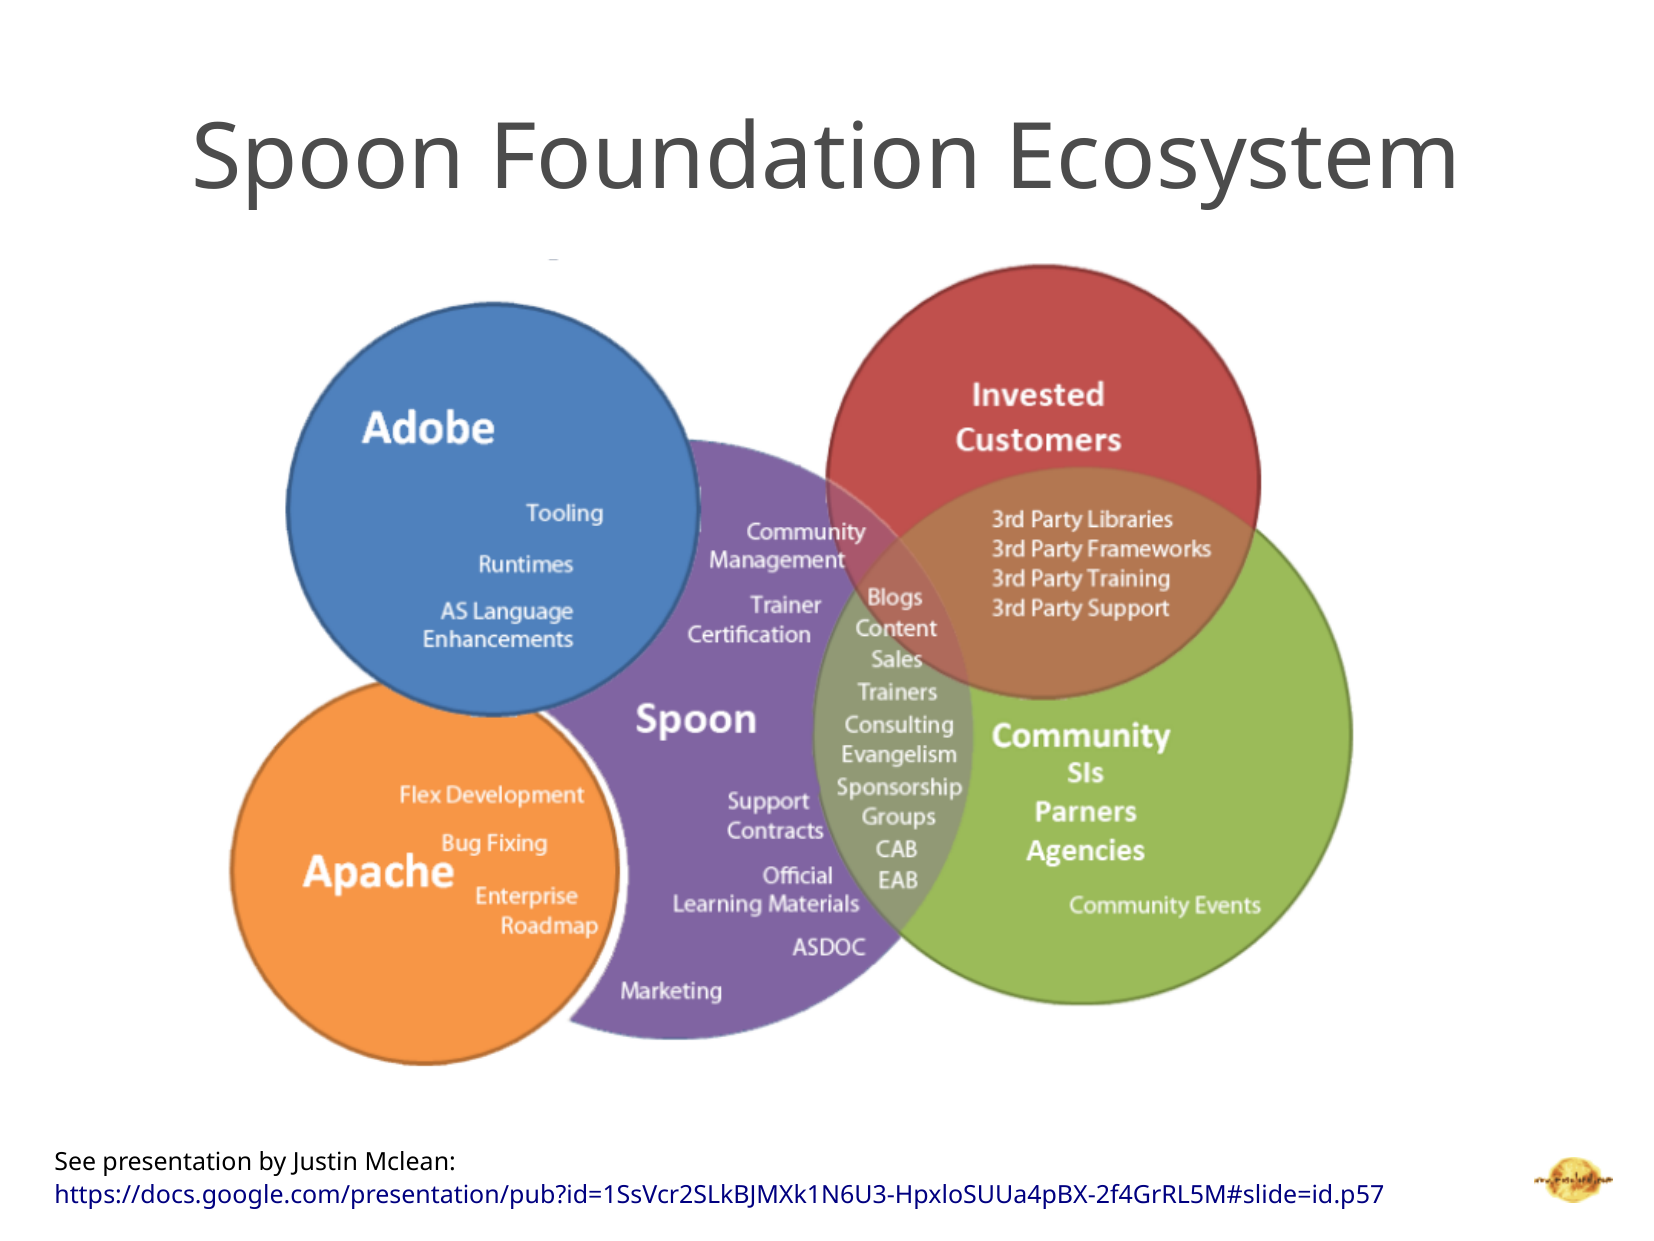

# Spoon Foundation Ecosystem
See presentation by Justin Mclean: https://docs.google.com/presentation/pub?id=1SsVcr2SLkBJMXk1N6U3-HpxloSUUa4pBX-2f4GrRL5M#slide=id.p57